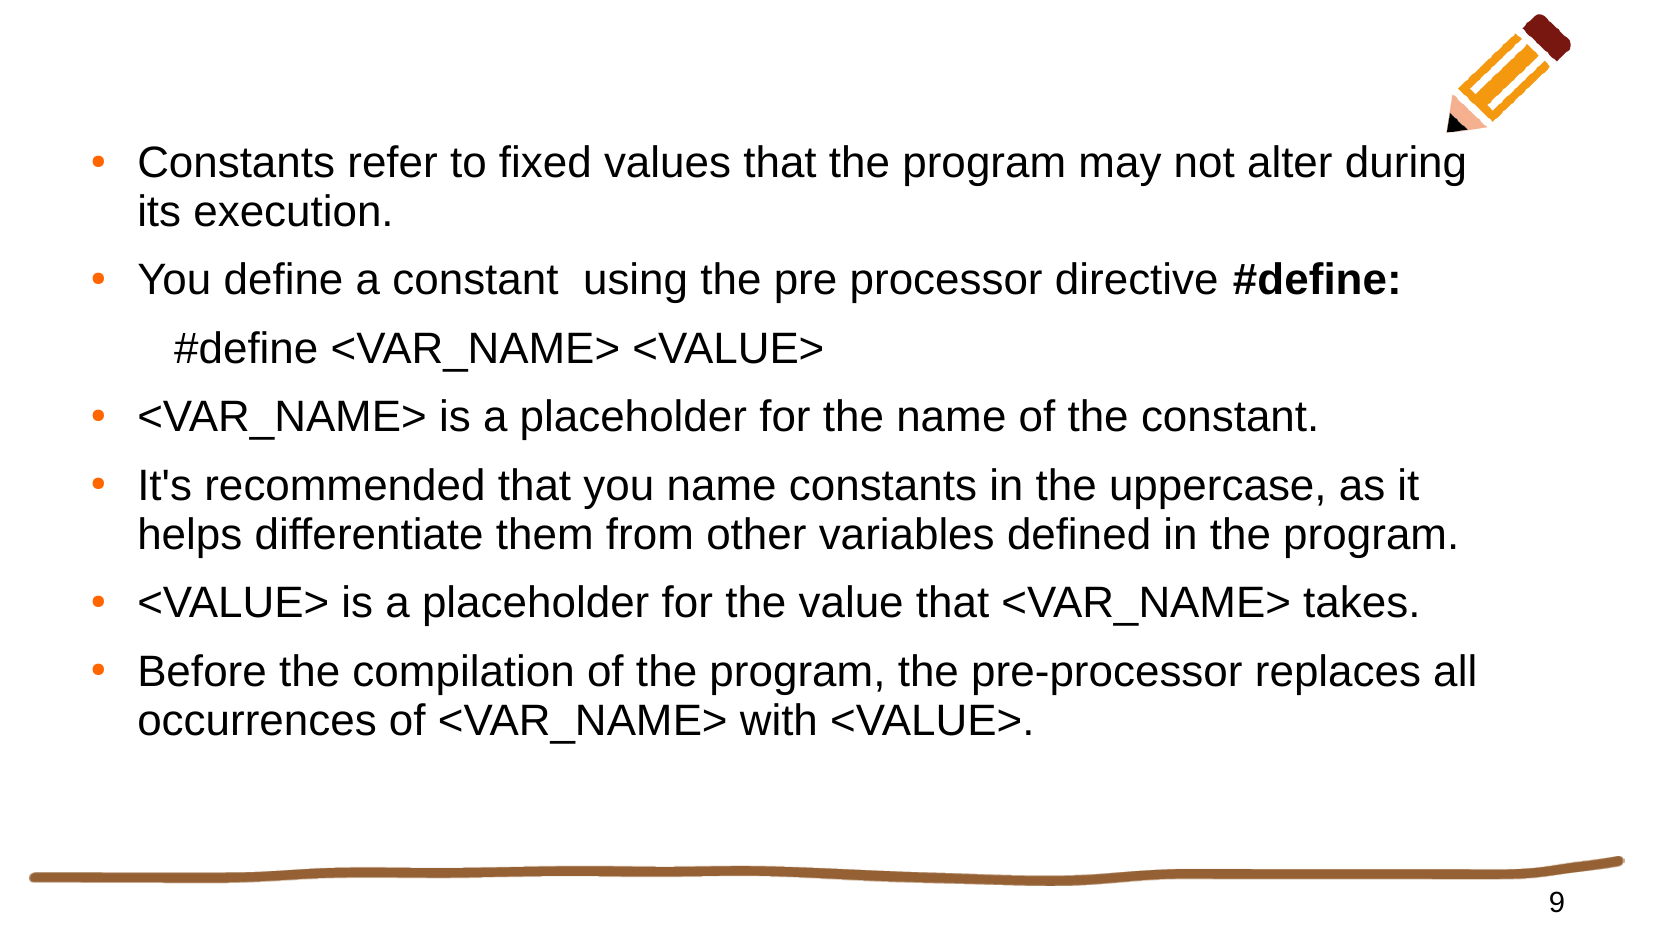

# Constants refer to fixed values that the program may not alter during its execution.
You define a constant using the pre processor directive #define:
 #define <VAR_NAME> <VALUE>
<VAR_NAME> is a placeholder for the name of the constant.
It's recommended that you name constants in the uppercase, as it helps differentiate them from other variables defined in the program.
<VALUE> is a placeholder for the value that <VAR_NAME> takes.
Before the compilation of the program, the pre-processor replaces all occurrences of <VAR_NAME> with <VALUE>.
9